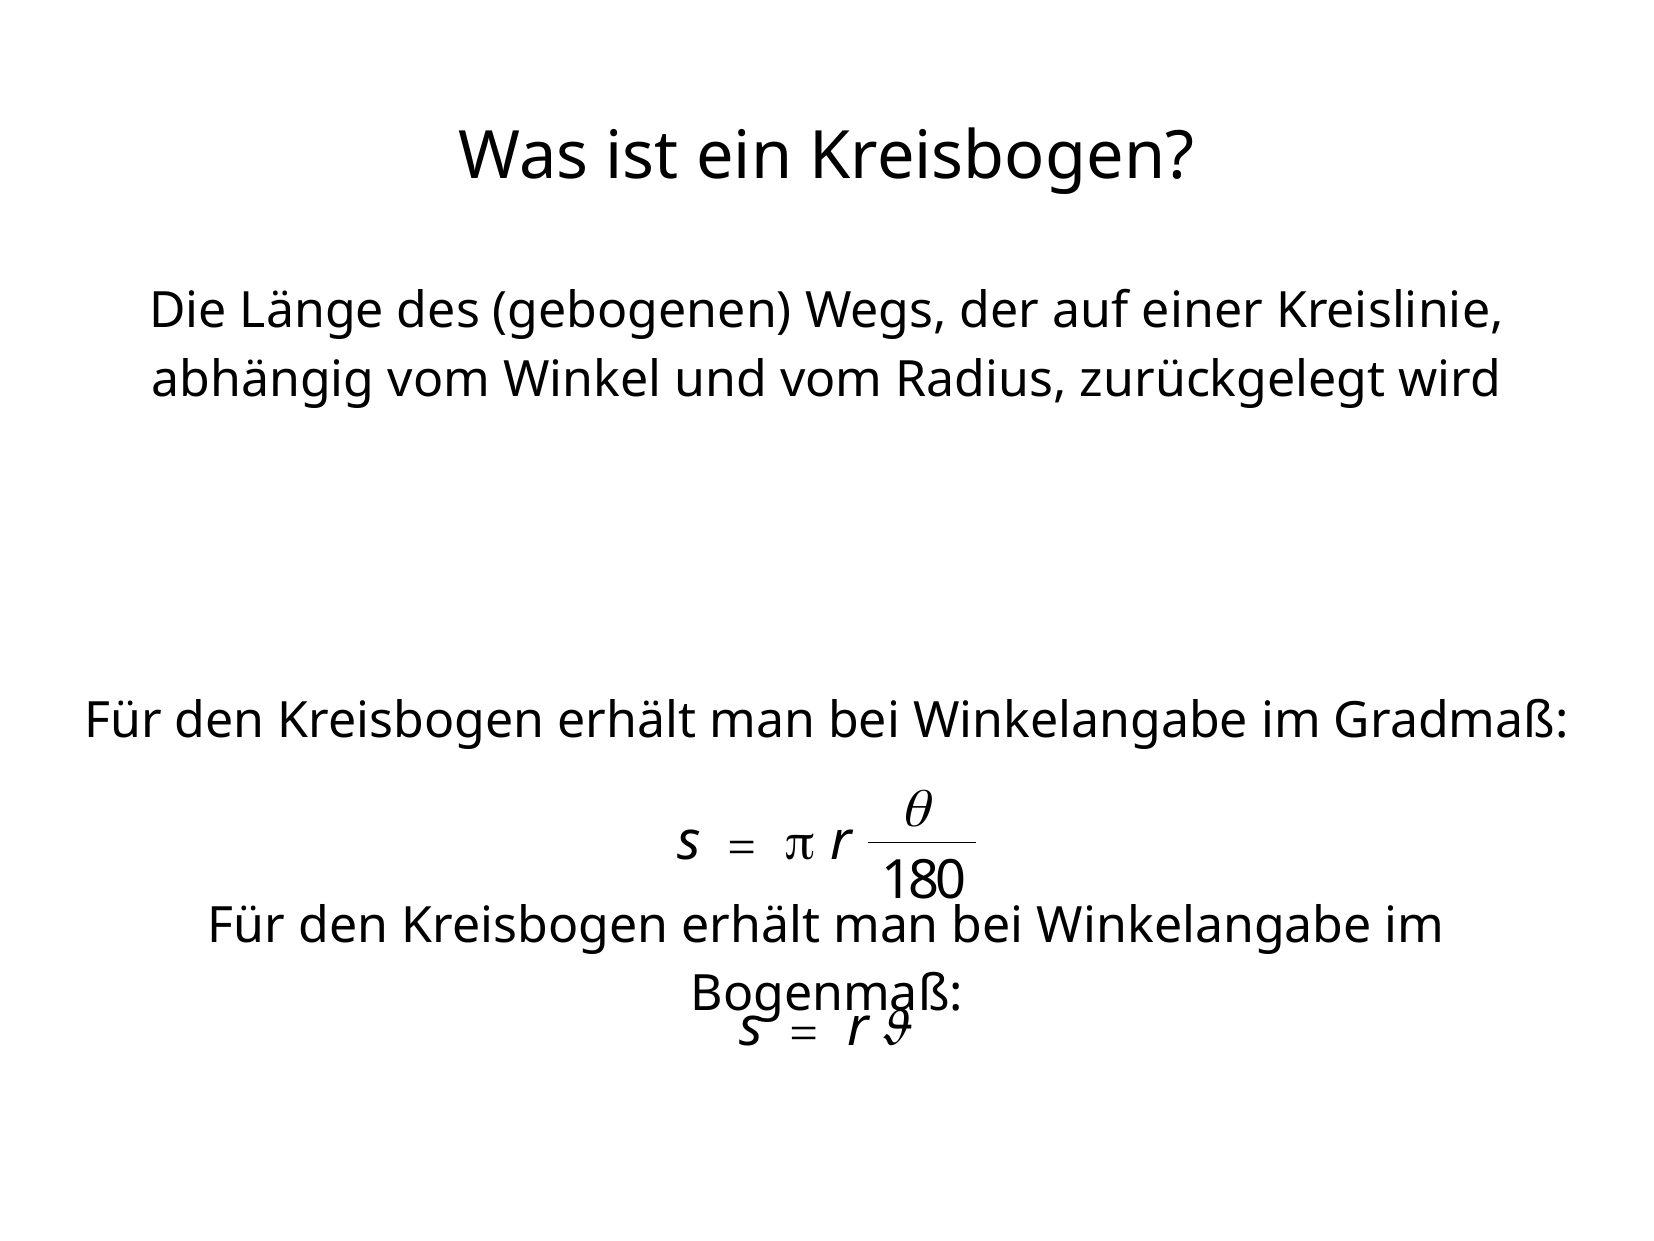

# Was ist ein Kreisbogen?
Die Länge des (gebogenen) Wegs, der auf einer Kreislinie, abhängig vom Winkel und vom Radius, zurückgelegt wird
Für den Kreisbogen erhält man bei Winkelangabe im Gradmaß:
Für den Kreisbogen erhält man bei Winkelangabe im Bogenmaß: